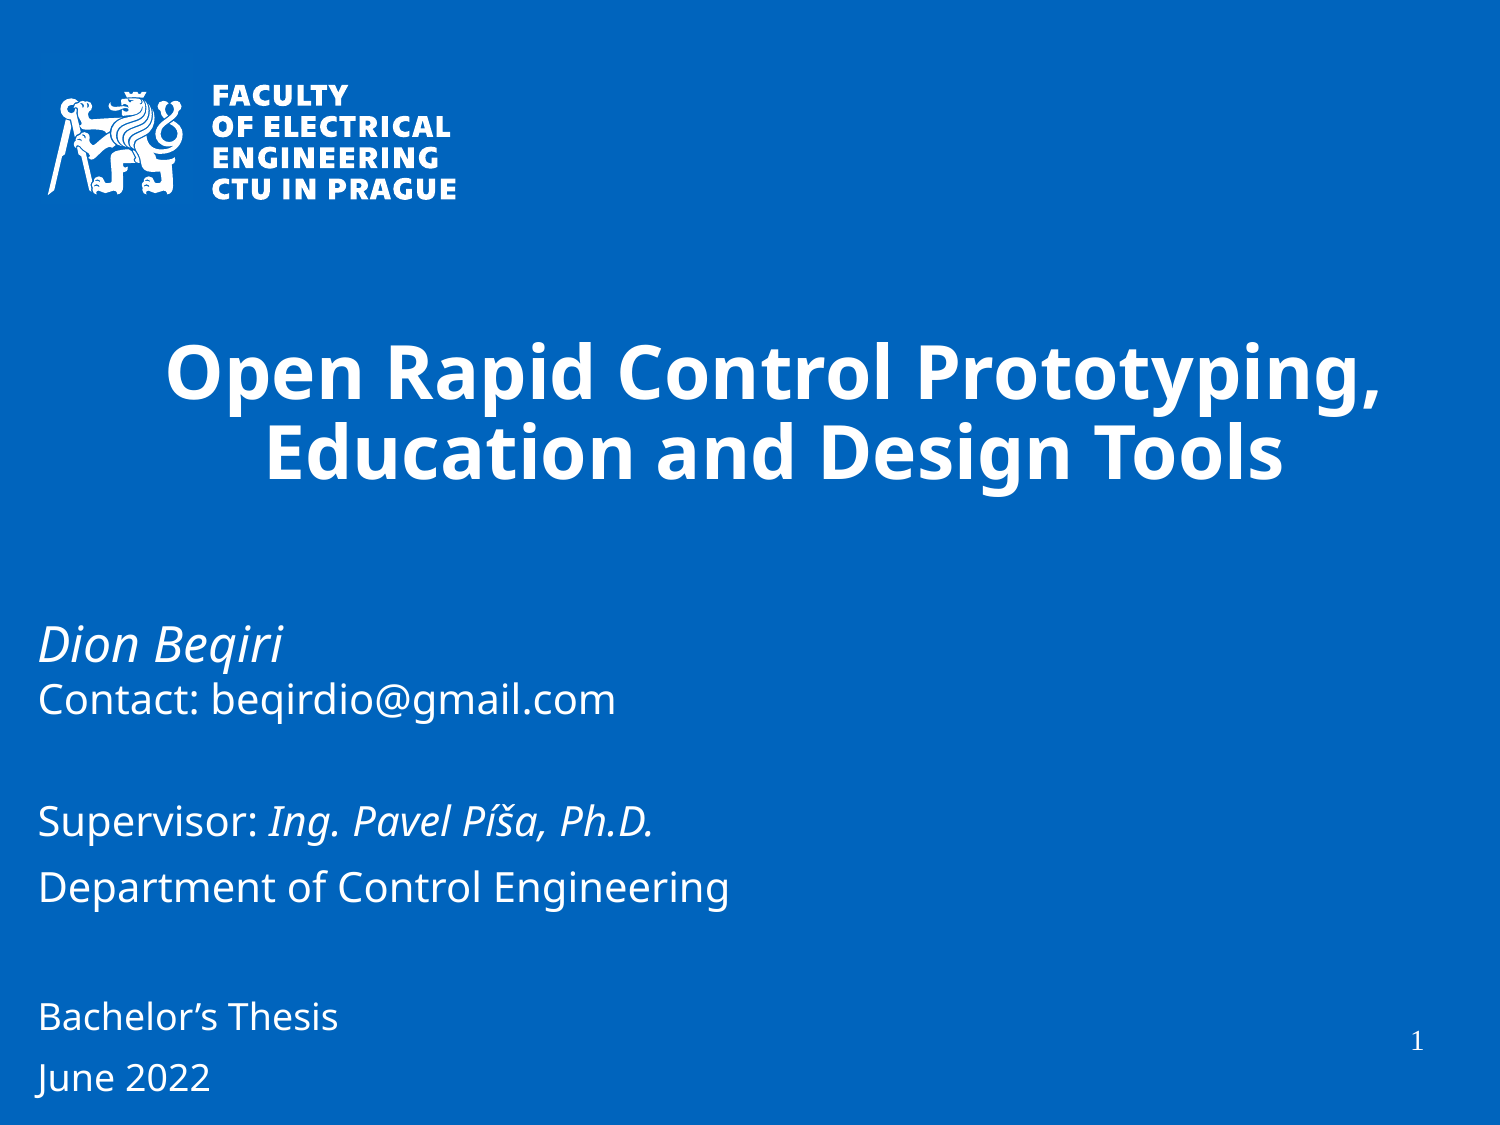

# Open Rapid Control Prototyping, Education and Design Tools
Dion Beqiri
Contact: beqirdio@gmail.com
Supervisor: Ing. Pavel Píša, Ph.D.
Department of Control Engineering
Bachelor’s Thesis
June 2022